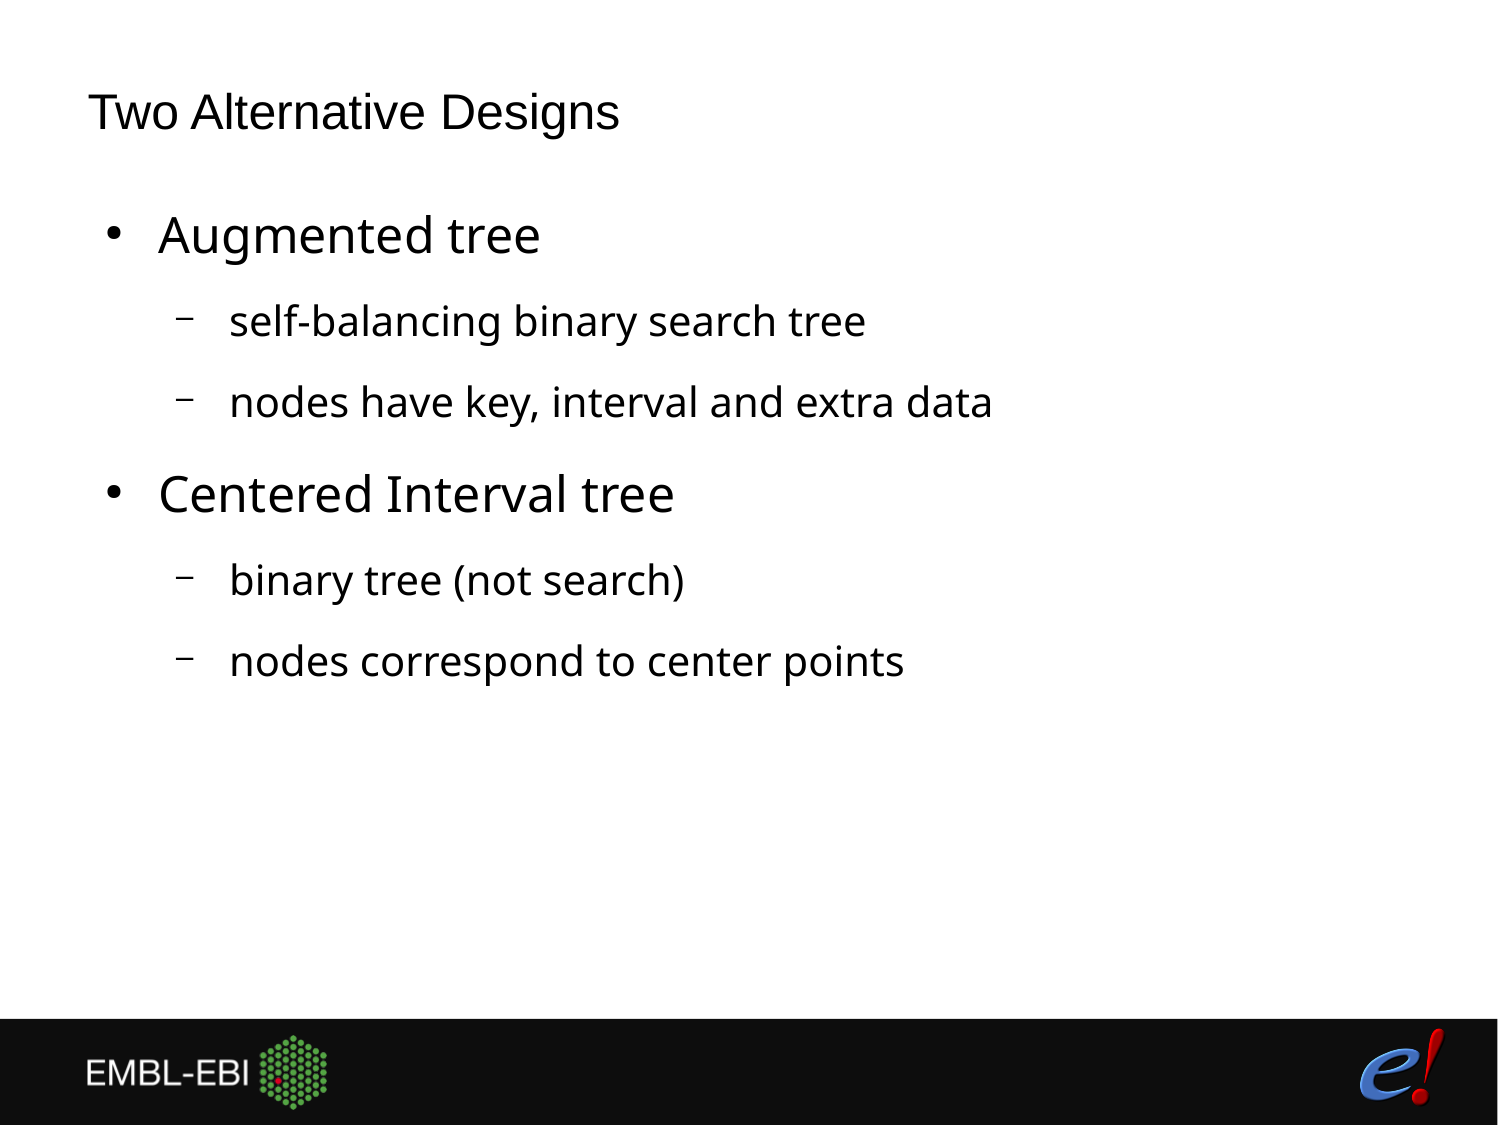

# Two Alternative Designs
Augmented tree
self-balancing binary search tree
nodes have key, interval and extra data
Centered Interval tree
binary tree (not search)
nodes correspond to center points